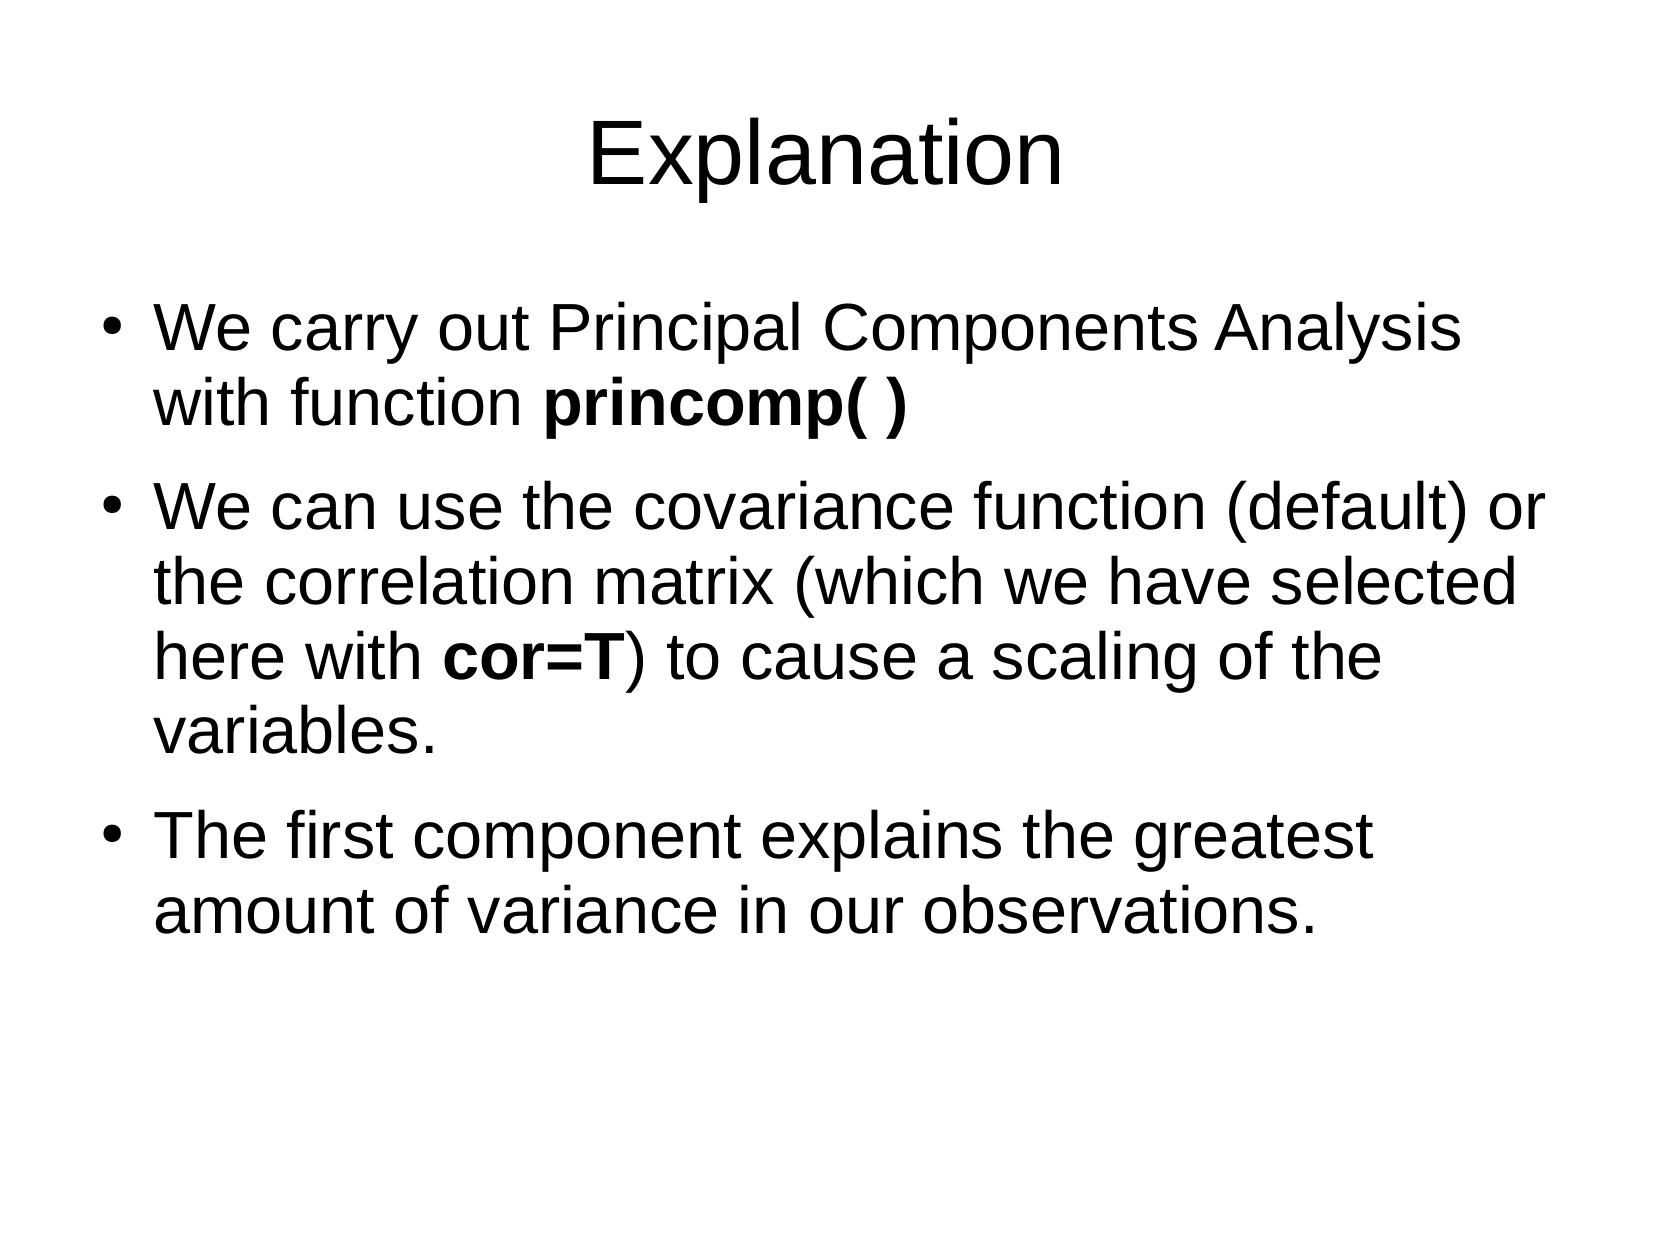

# Explanation
We carry out Principal Components Analysis with function princomp( )
We can use the covariance function (default) or the correlation matrix (which we have selected here with cor=T) to cause a scaling of the variables.
The first component explains the greatest amount of variance in our observations.